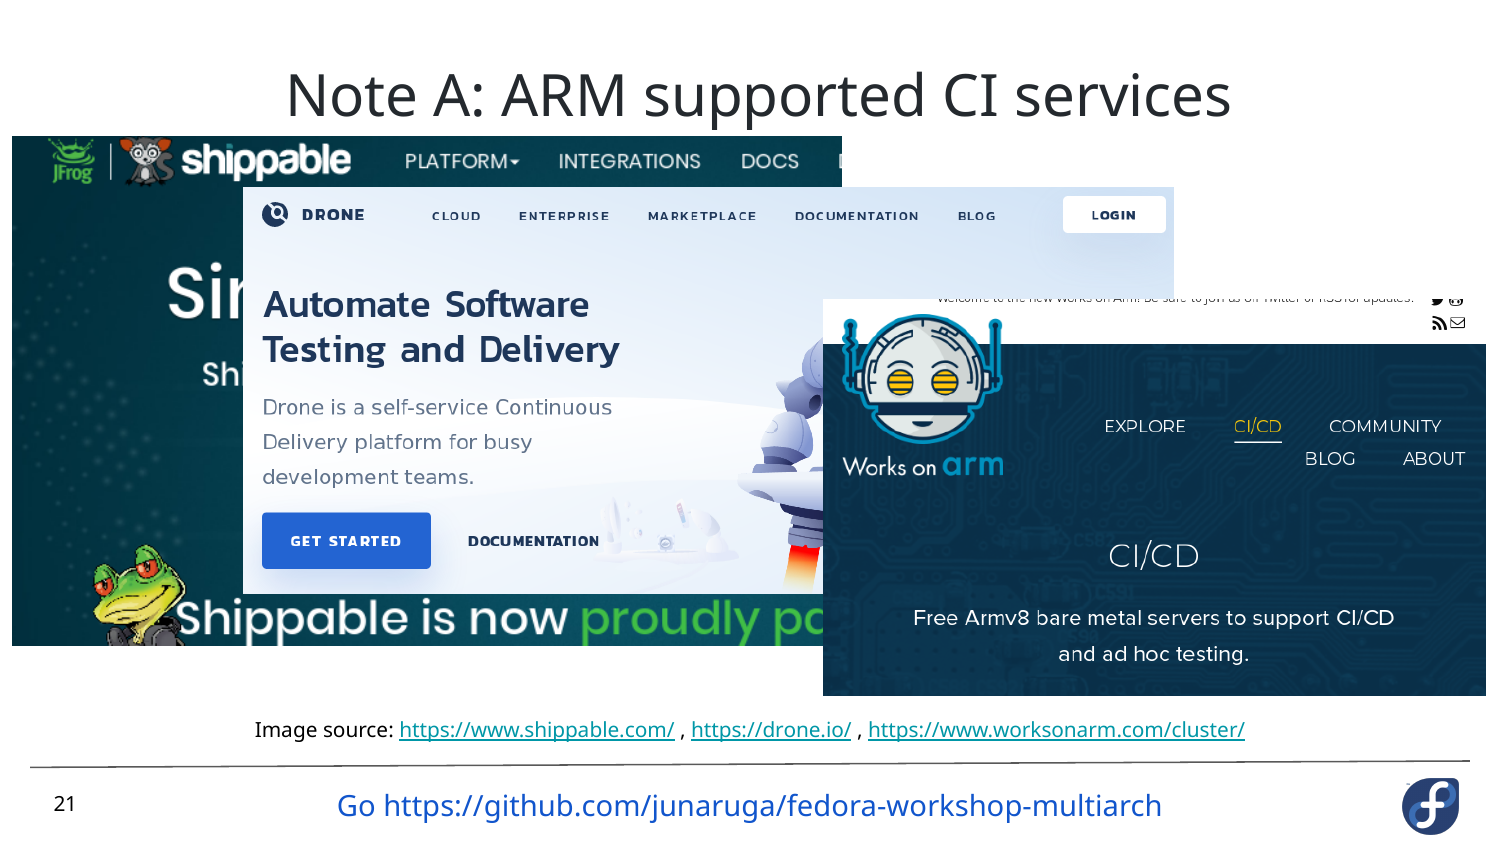

# Note A: ARM supported CI services
Image source: https://www.shippable.com/ , https://drone.io/ , https://www.worksonarm.com/cluster/
Go https://github.com/junaruga/fedora-workshop-multiarch